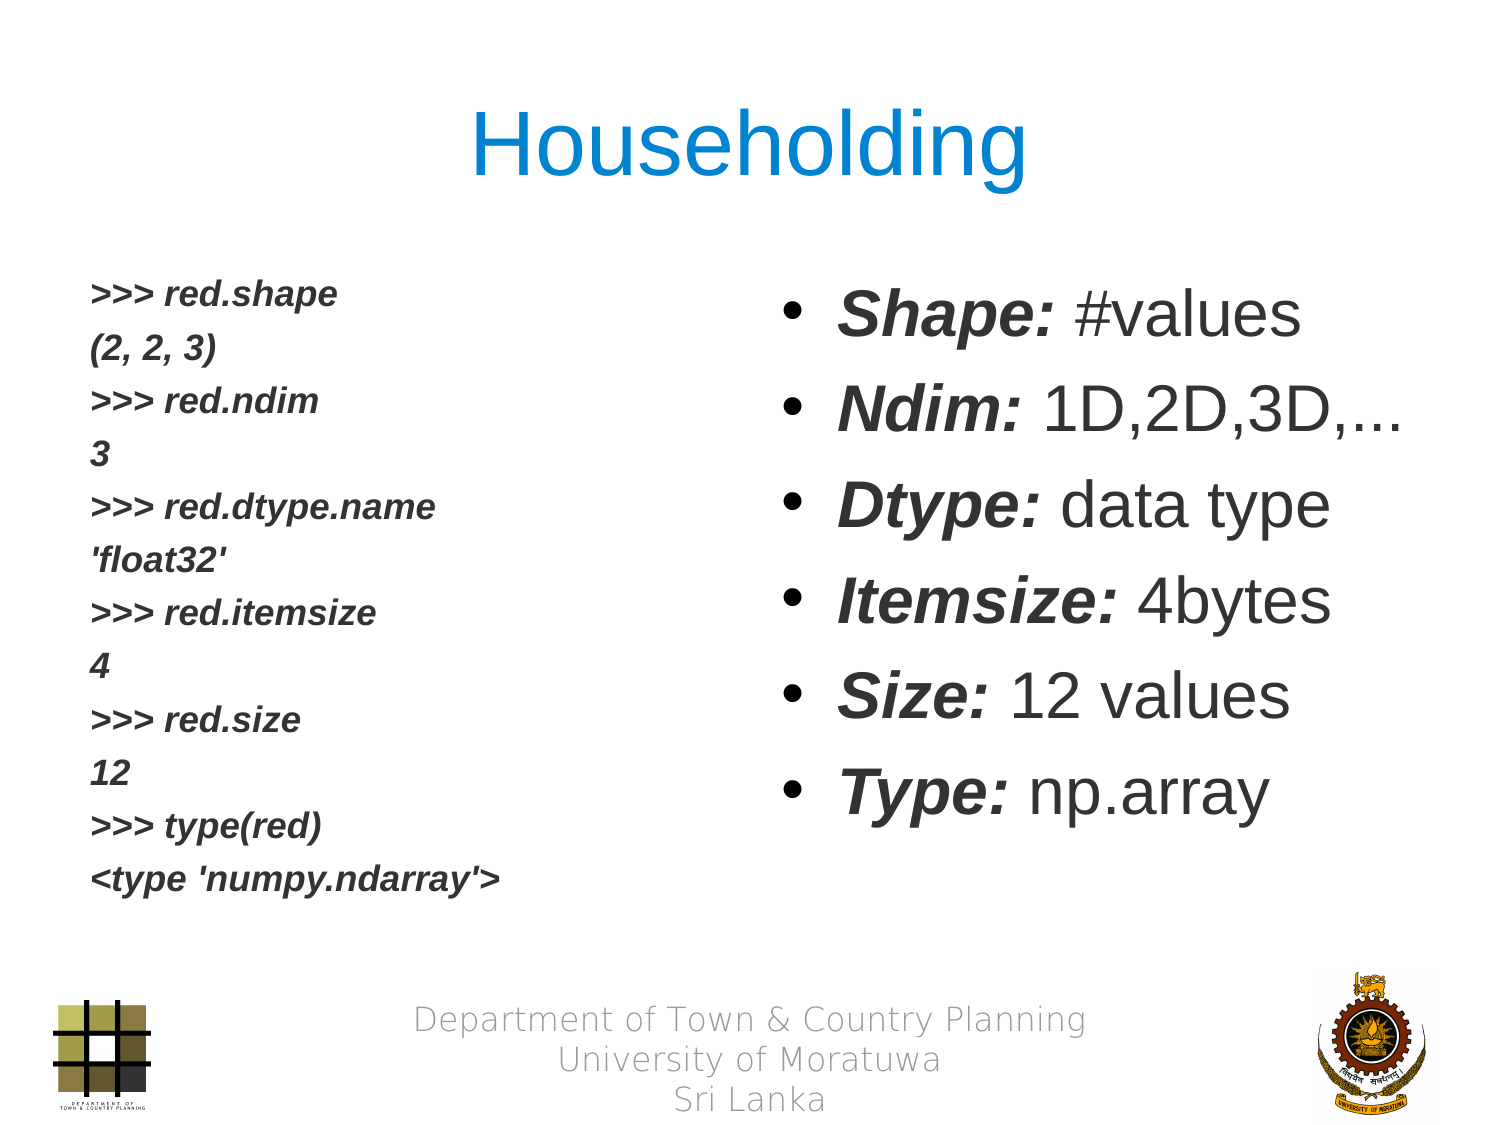

# Householding
>>> red.shape
(2, 2, 3)
>>> red.ndim
3
>>> red.dtype.name
'float32'
>>> red.itemsize
4
>>> red.size
12
>>> type(red)
<type 'numpy.ndarray'>
Shape: #values
Ndim: 1D,2D,3D,...
Dtype: data type
Itemsize: 4bytes
Size: 12 values
Type: np.array